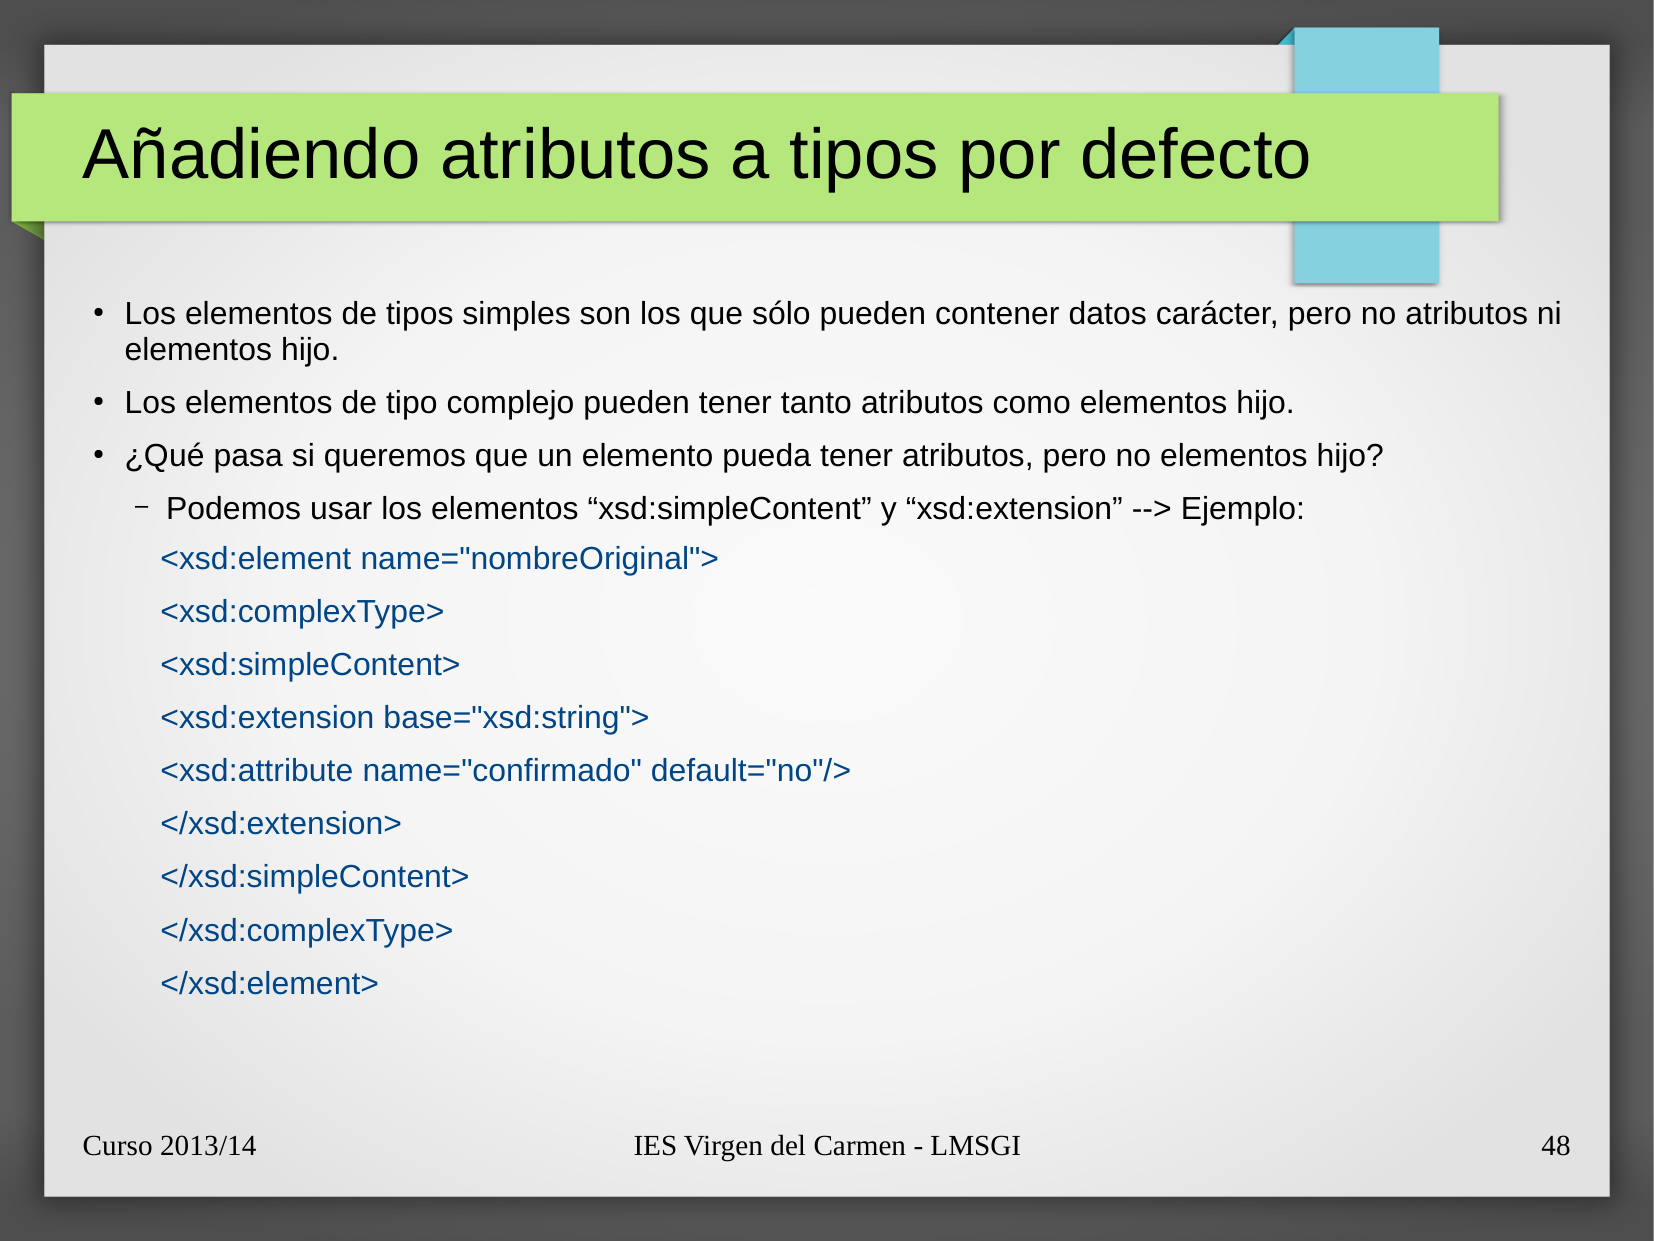

# Añadiendo atributos a tipos por defecto
Los elementos de tipos simples son los que sólo pueden contener datos carácter, pero no atributos ni elementos hijo.
Los elementos de tipo complejo pueden tener tanto atributos como elementos hijo.
¿Qué pasa si queremos que un elemento pueda tener atributos, pero no elementos hijo?
Podemos usar los elementos “xsd:simpleContent” y “xsd:extension” --> Ejemplo:
 <xsd:element name="nombreOriginal">
 <xsd:complexType>
 <xsd:simpleContent>
 <xsd:extension base="xsd:string">
 <xsd:attribute name="confirmado" default="no"/>
 </xsd:extension>
 </xsd:simpleContent>
 </xsd:complexType>
 </xsd:element>
Curso 2013/14
IES Virgen del Carmen - LMSGI
48